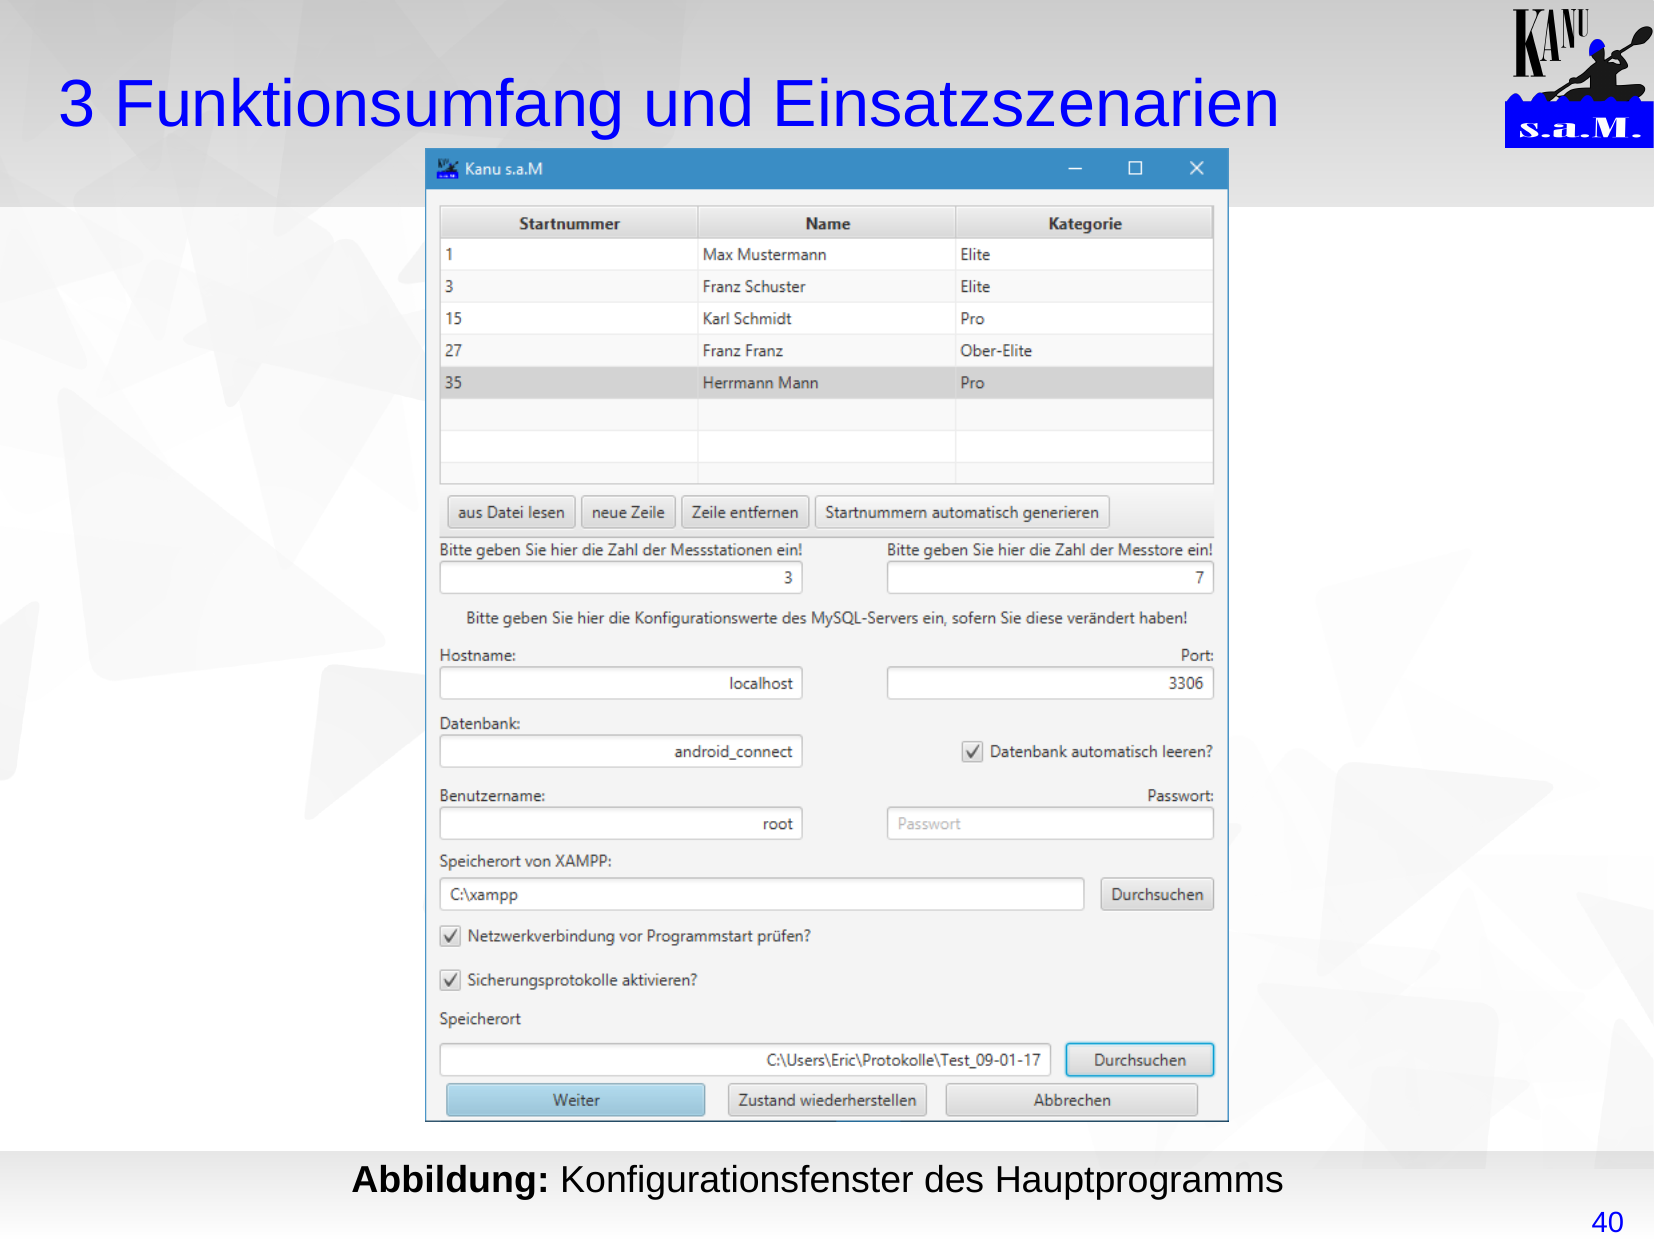

# 3 Funktionsumfang und Einsatzszenarien
Abbildung: Konfigurationsfenster des Hauptprogramms
40